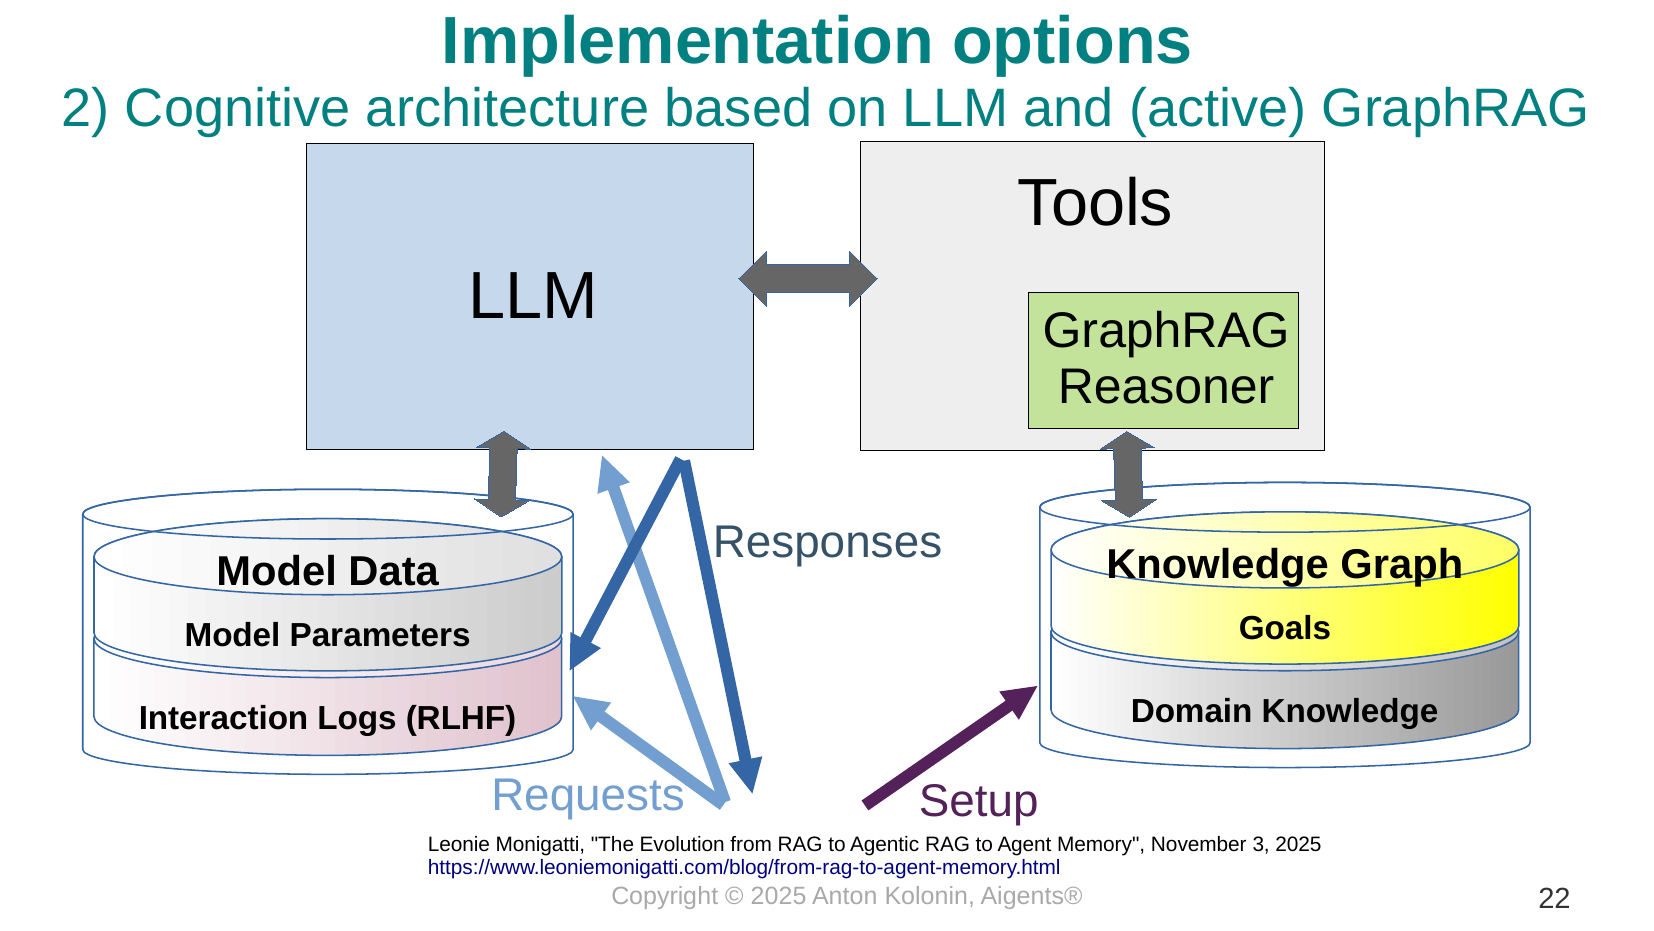

Implementation options
2) Cognitive architecture based on LLM and (active) GraphRAG
Tools
LLM
GraphRAG
Reasoner
Knowledge Graph
Model Data
Responses
Goals
Domain Knowledge
Model Parameters
Interaction Logs (RLHF)
Requests
Setup
Leonie Monigatti, "The Evolution from RAG to Agentic RAG to Agent Memory", November 3, 2025
https://www.leoniemonigatti.com/blog/from-rag-to-agent-memory.html
Copyright © 2025 Anton Kolonin, Aigents®
22